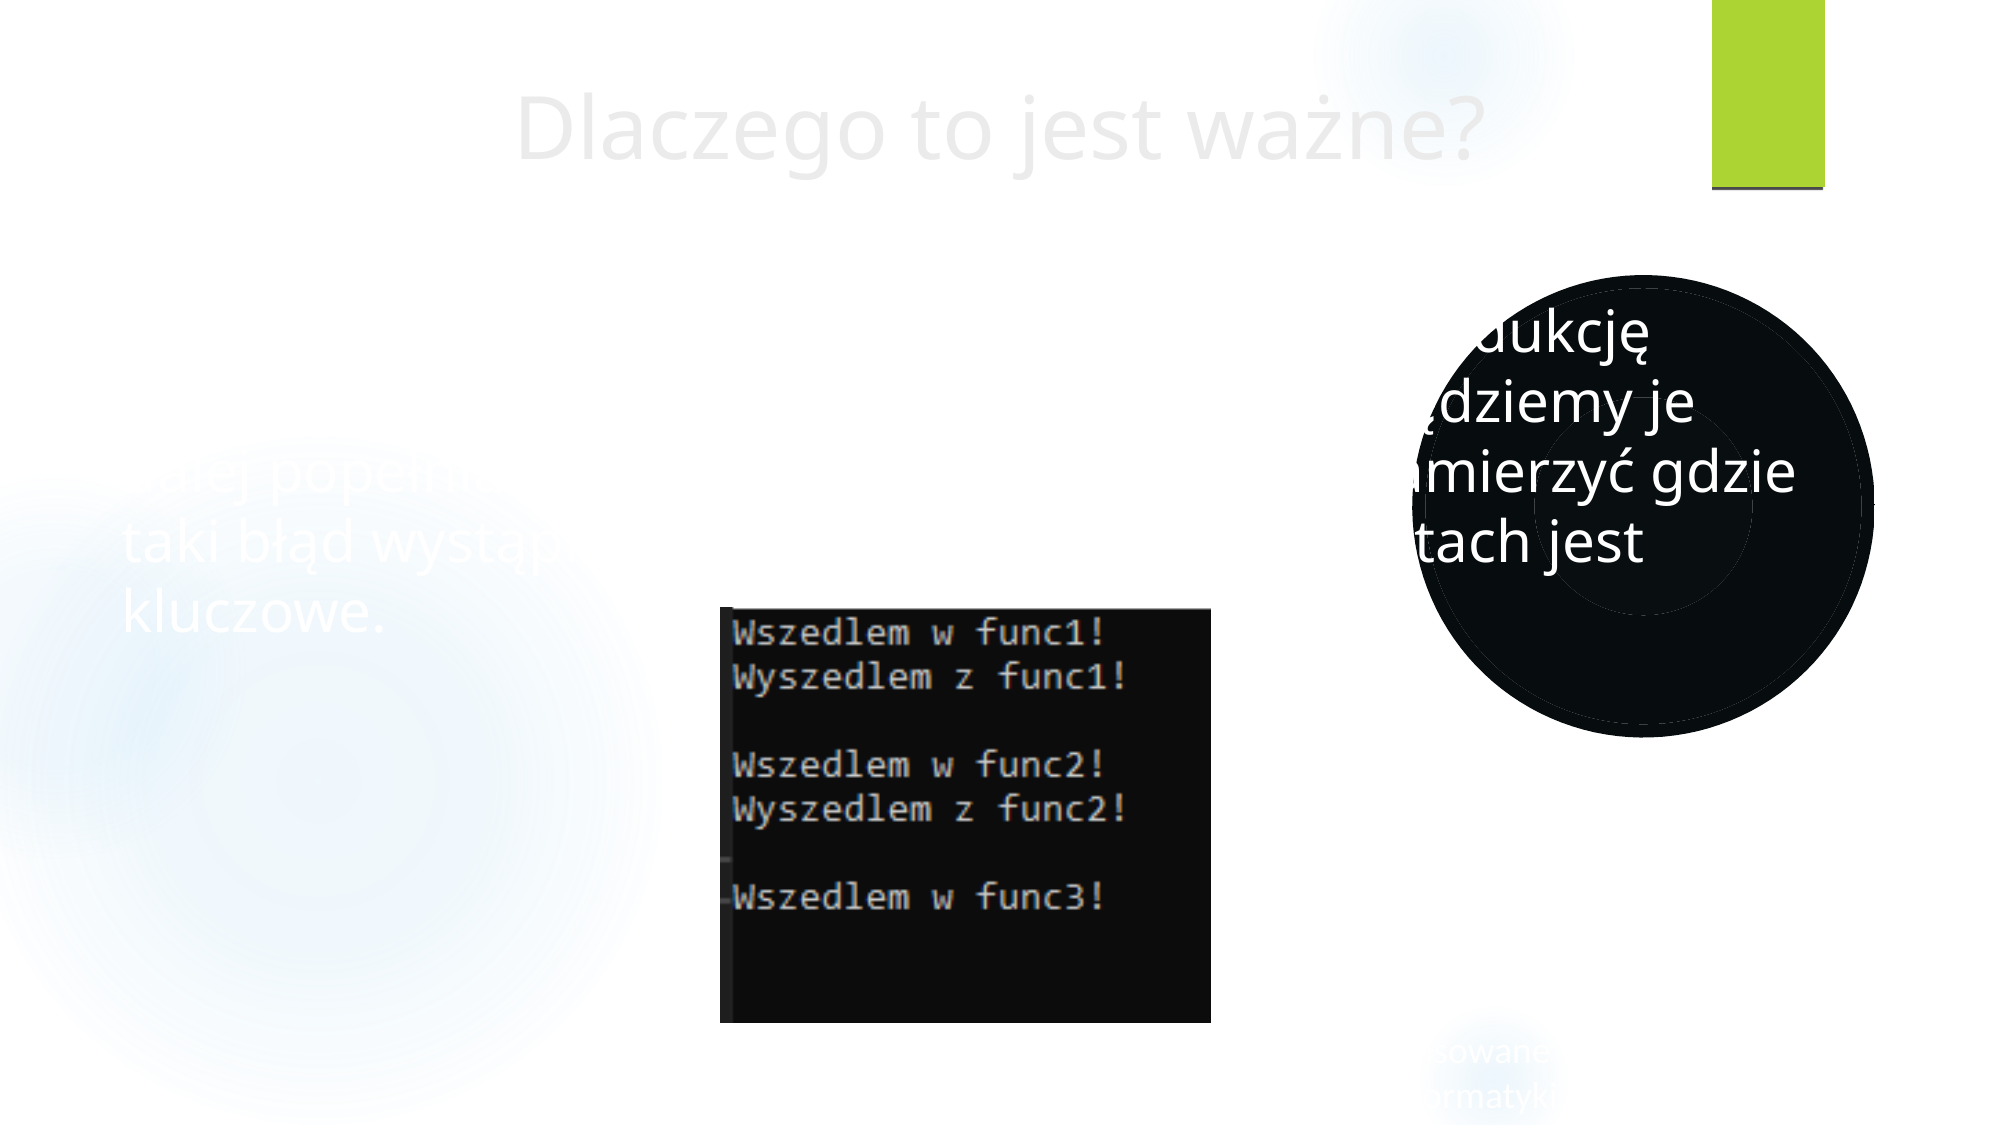

# Dlaczego to jest ważne?
Jesteśmy ludźmi, co sprawia, że od czasu do czasu popełniamy błędy. Śledzenie kodu ułatwia nam redukcję błędów, ale nie zmienia faktu, że potencjalnie będziemy je dalej popełniać. Śledzenie kodu pozwoli nam namierzyć gdzie taki błąd wystąpił, co przy gigantycznych projektach jest kluczowe.
Adrian Kunikowski
Zaawansowane Techniki Programowania
Wydział Matematyki i Informatyki Uniwersytetu Łódzkiego